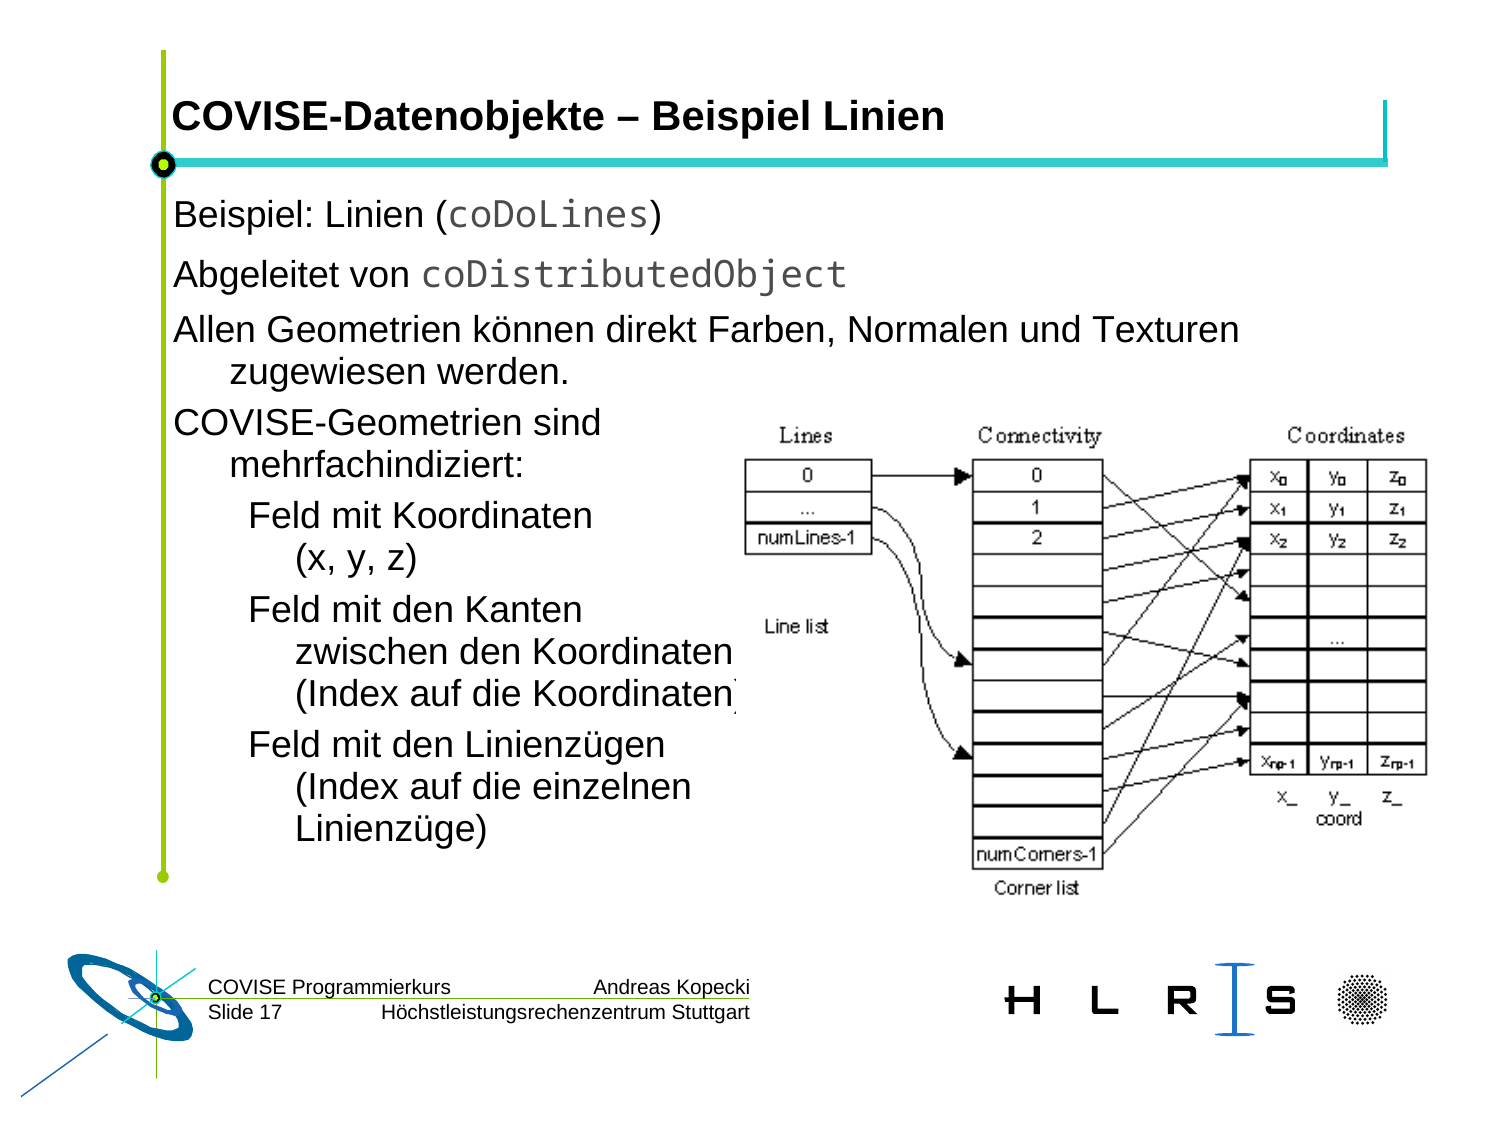

# COVISE-Datenobjekte – Beispiel Linien
Beispiel: Linien (coDoLines)
Abgeleitet von coDistributedObject
Allen Geometrien können direkt Farben, Normalen und Texturen zugewiesen werden.
COVISE-Geometrien sind
mehrfachindiziert:
Feld mit Koordinaten
(x, y, z)
Feld mit den Kanten
zwischen den Koordinaten
(Index auf die Koordinaten)
Feld mit den Linienzügen
(Index auf die einzelnen
Linienzüge)
COVISE Programmierkurs
17